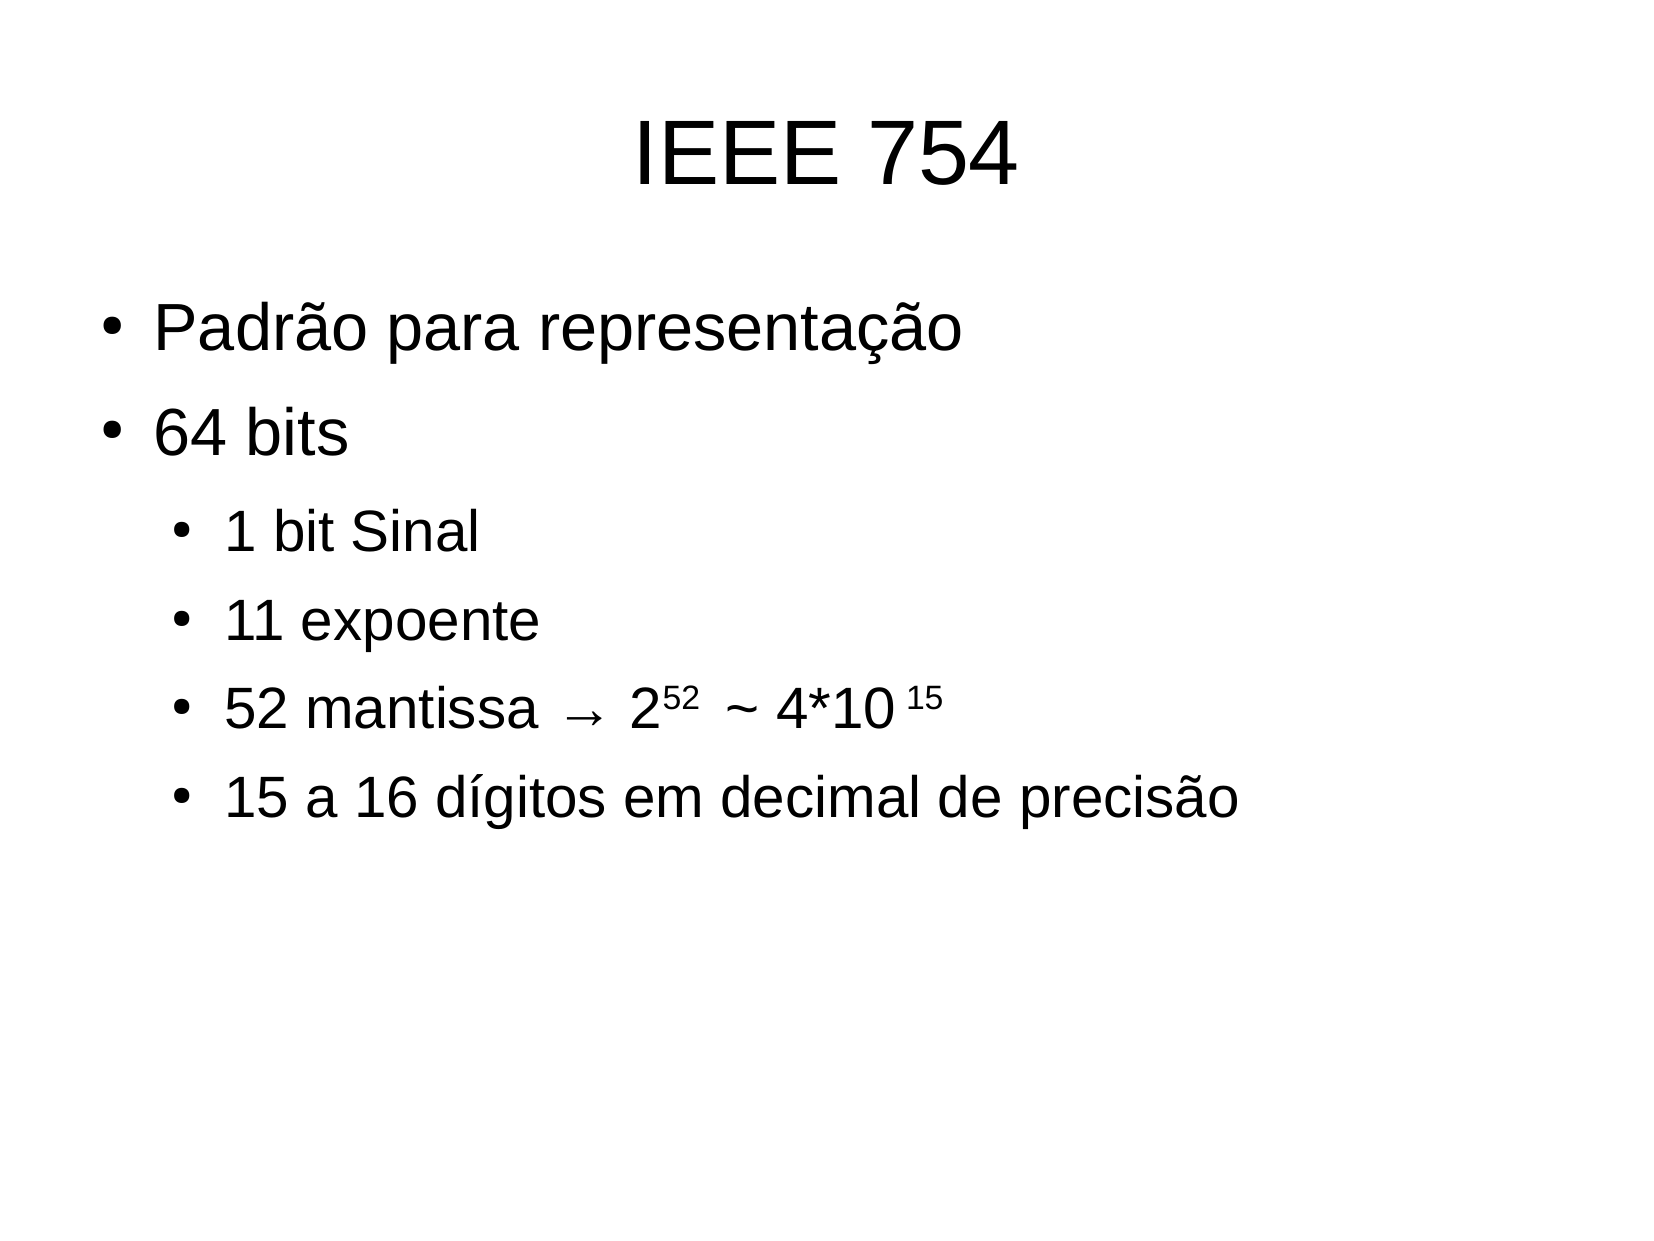

# IEEE 754
Padrão para representação
64 bits
1 bit Sinal
11 expoente
52 mantissa → 252 ~ 4*10 15
15 a 16 dígitos em decimal de precisão